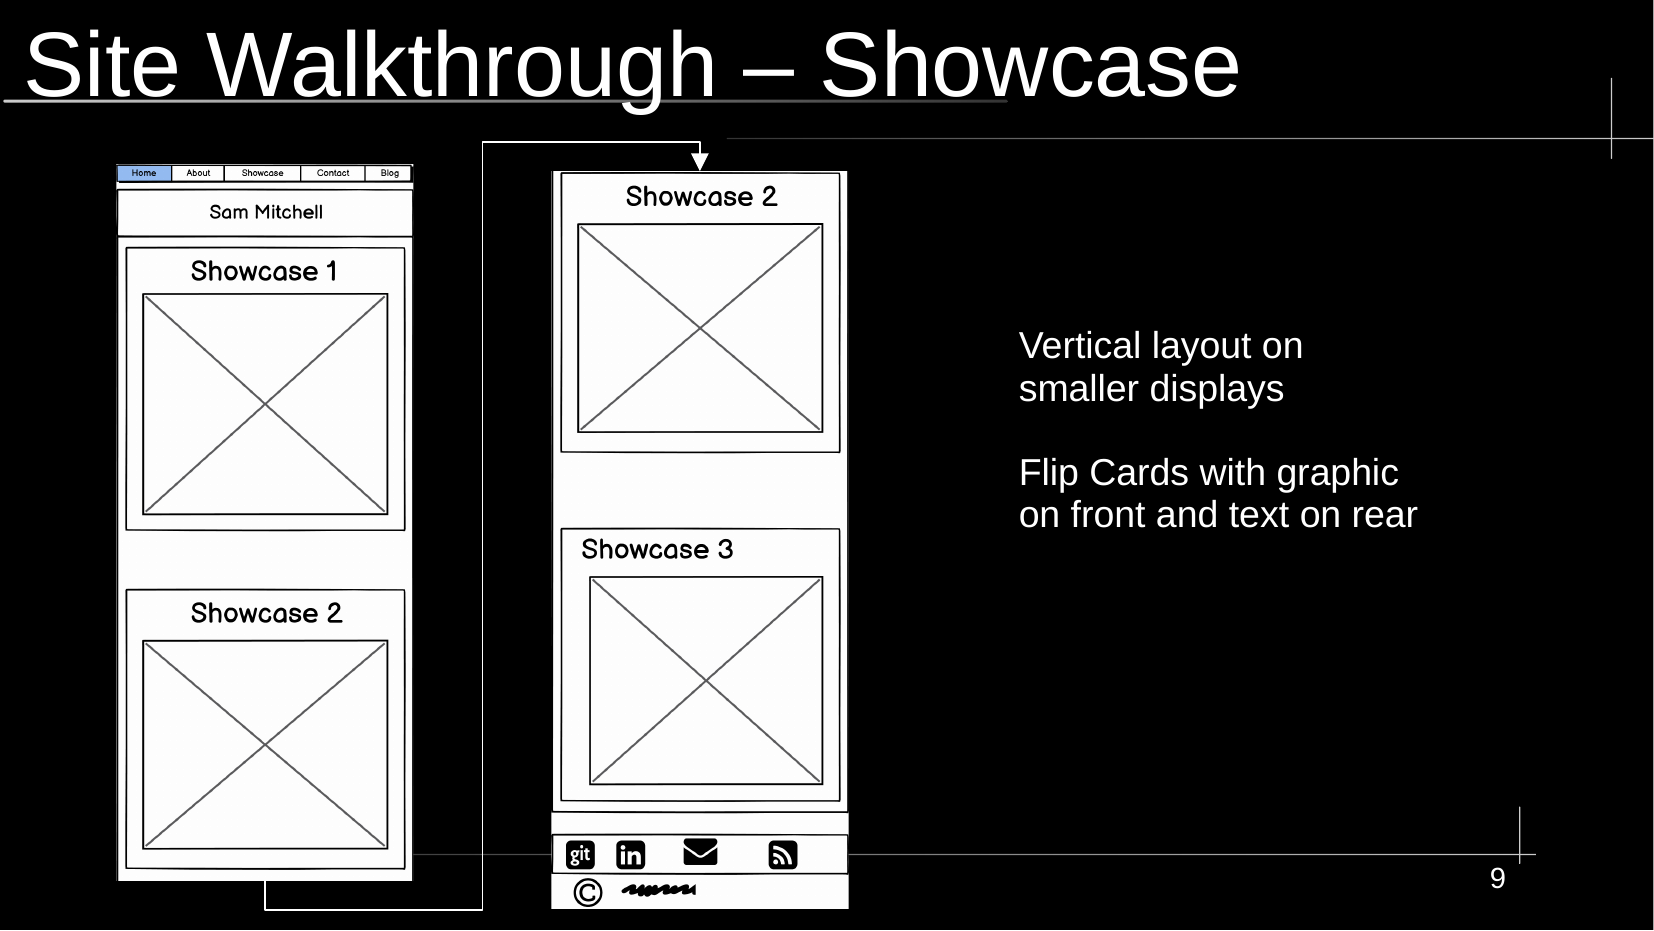

# Site Walkthrough – Showcase
Vertical layout on smaller displays
Flip Cards with graphic on front and text on rear
9